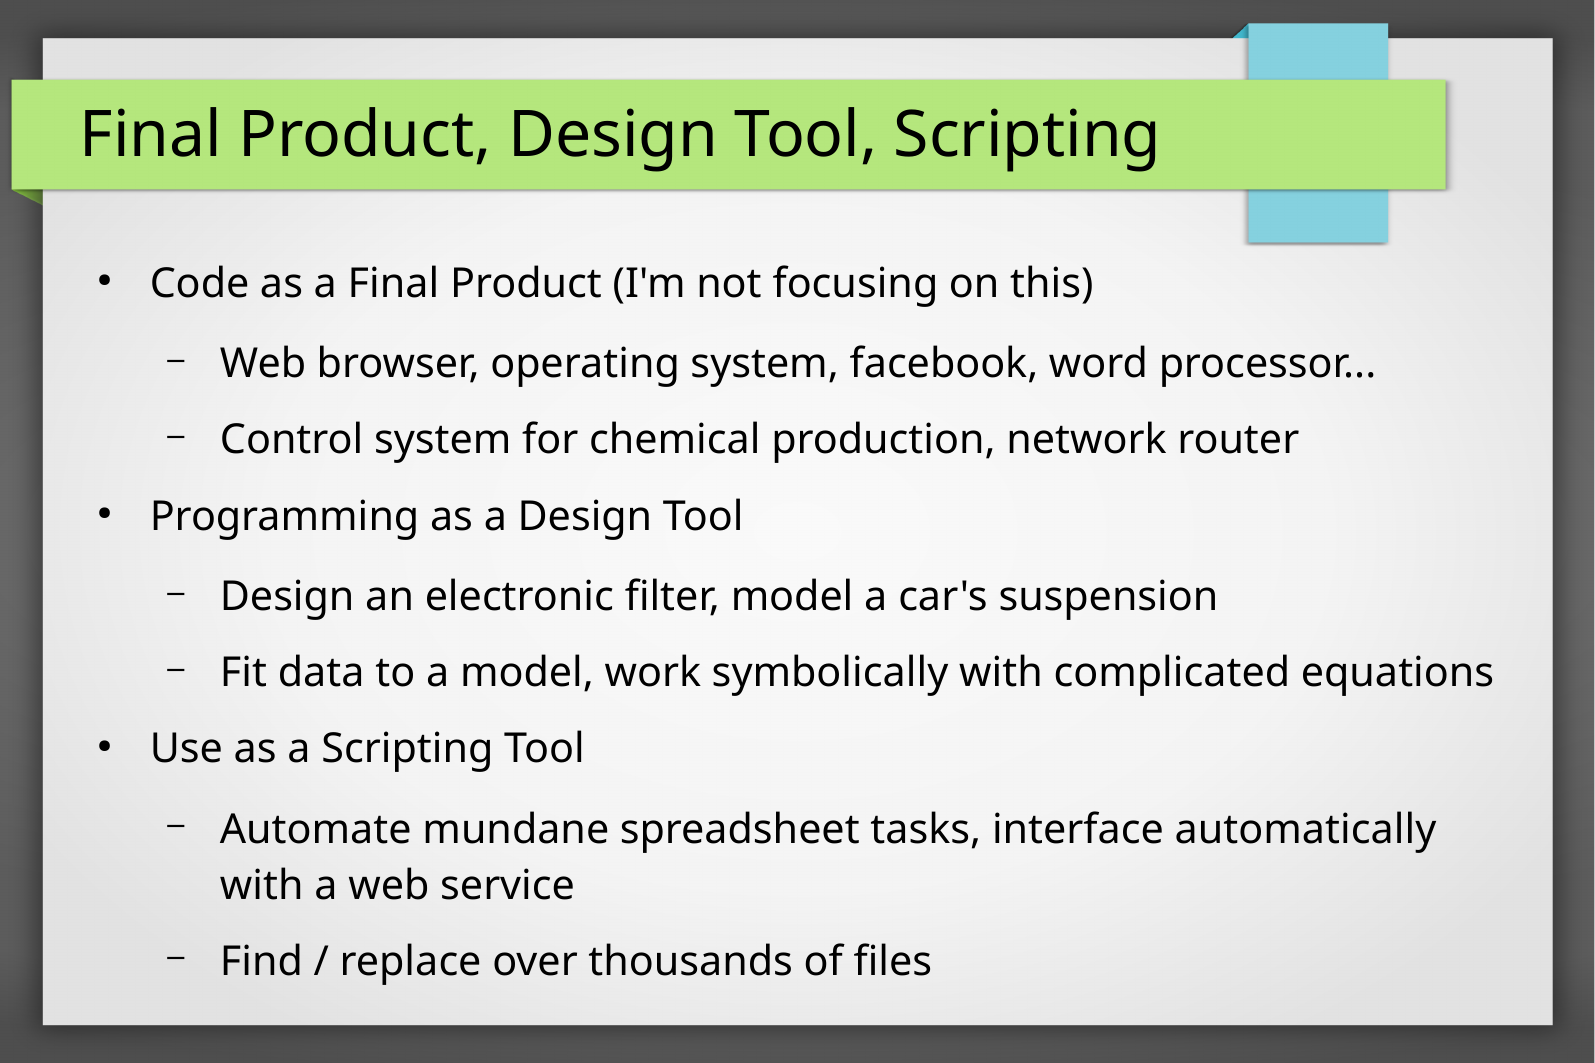

# Final Product, Design Tool, Scripting
Code as a Final Product (I'm not focusing on this)
Web browser, operating system, facebook, word processor...
Control system for chemical production, network router
Programming as a Design Tool
Design an electronic filter, model a car's suspension
Fit data to a model, work symbolically with complicated equations
Use as a Scripting Tool
Automate mundane spreadsheet tasks, interface automatically with a web service
Find / replace over thousands of files